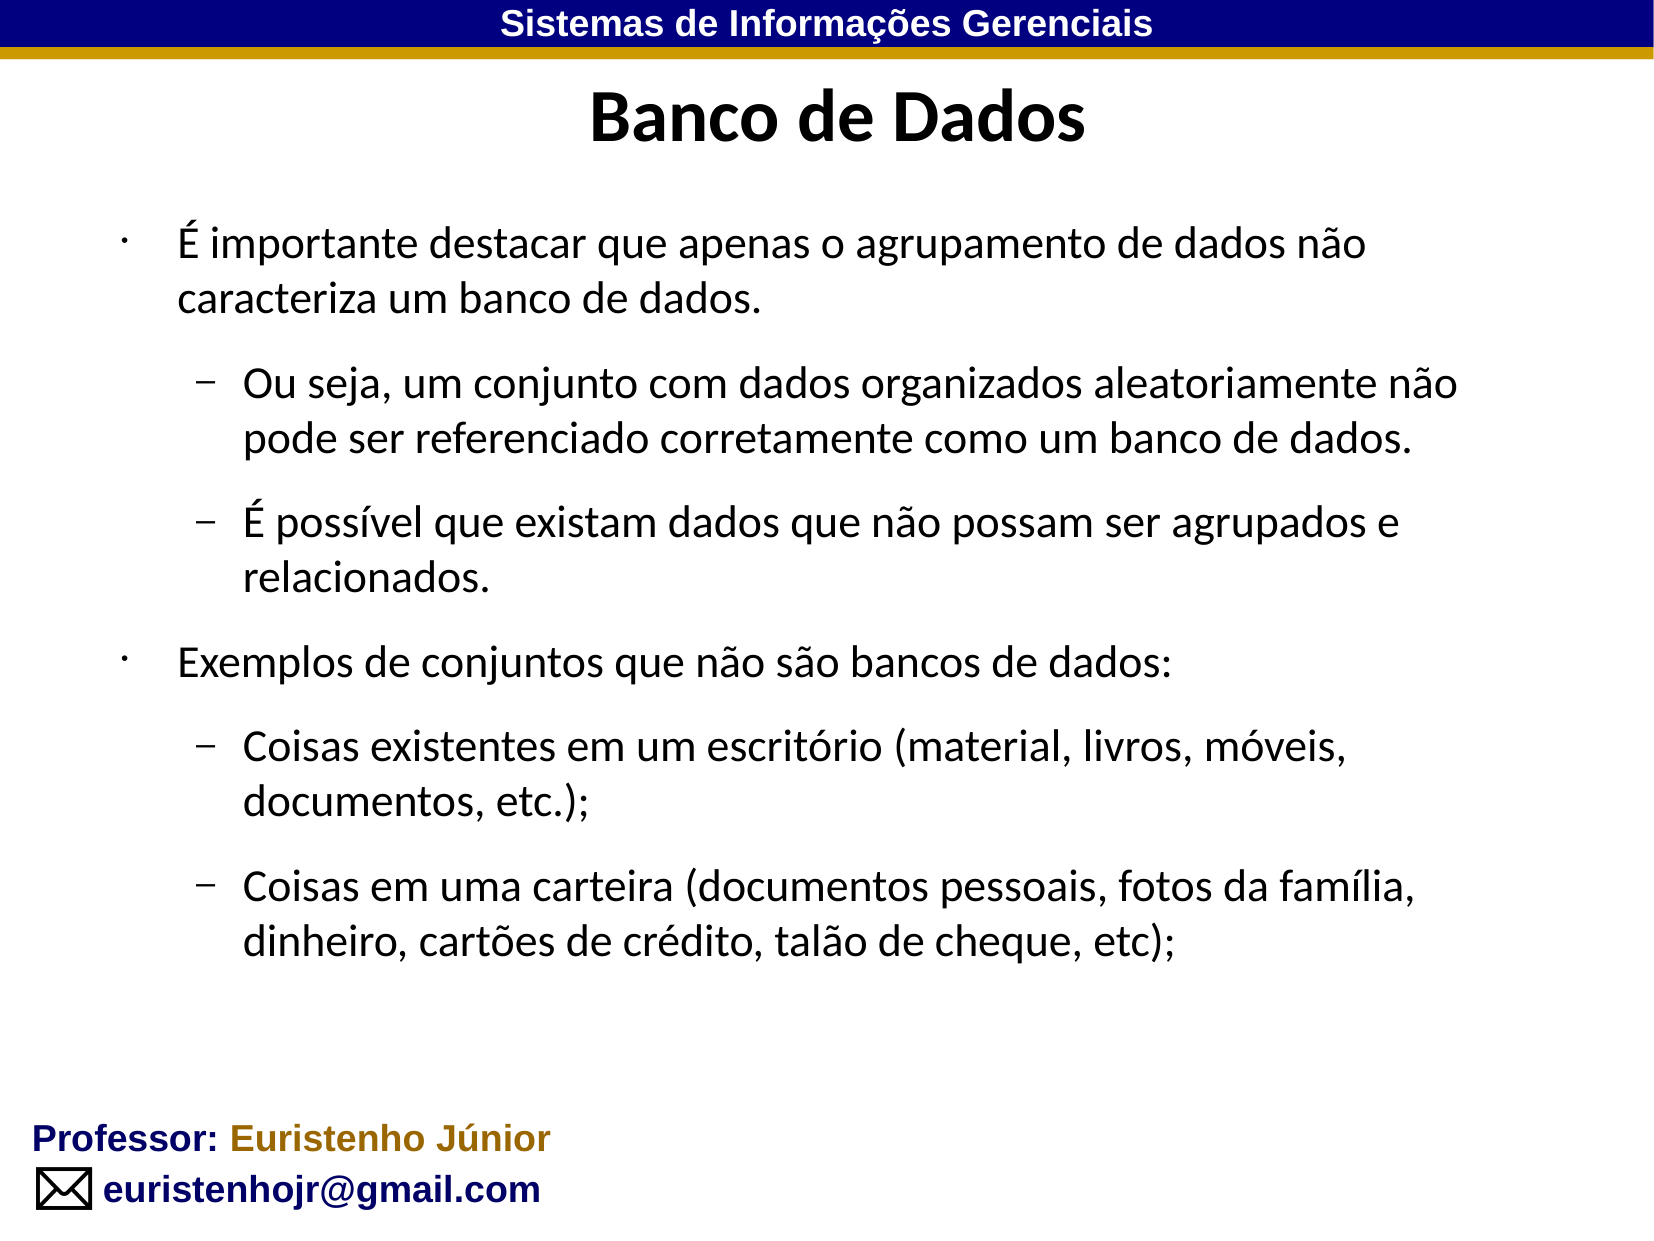

Empreendedorismo
Sistemas de Informações Gerenciais
# Banco de Dados
É importante destacar que apenas o agrupamento de dados não caracteriza um banco de dados.
Ou seja, um conjunto com dados organizados aleatoriamente não pode ser referenciado corretamente como um banco de dados.
É possível que existam dados que não possam ser agrupados e relacionados.
Exemplos de conjuntos que não são bancos de dados:
Coisas existentes em um escritório (material, livros, móveis, documentos, etc.);
Coisas em uma carteira (documentos pessoais, fotos da família, dinheiro, cartões de crédito, talão de cheque, etc);
Professor: Euristenho Júnior
euristenhojr@gmail.com